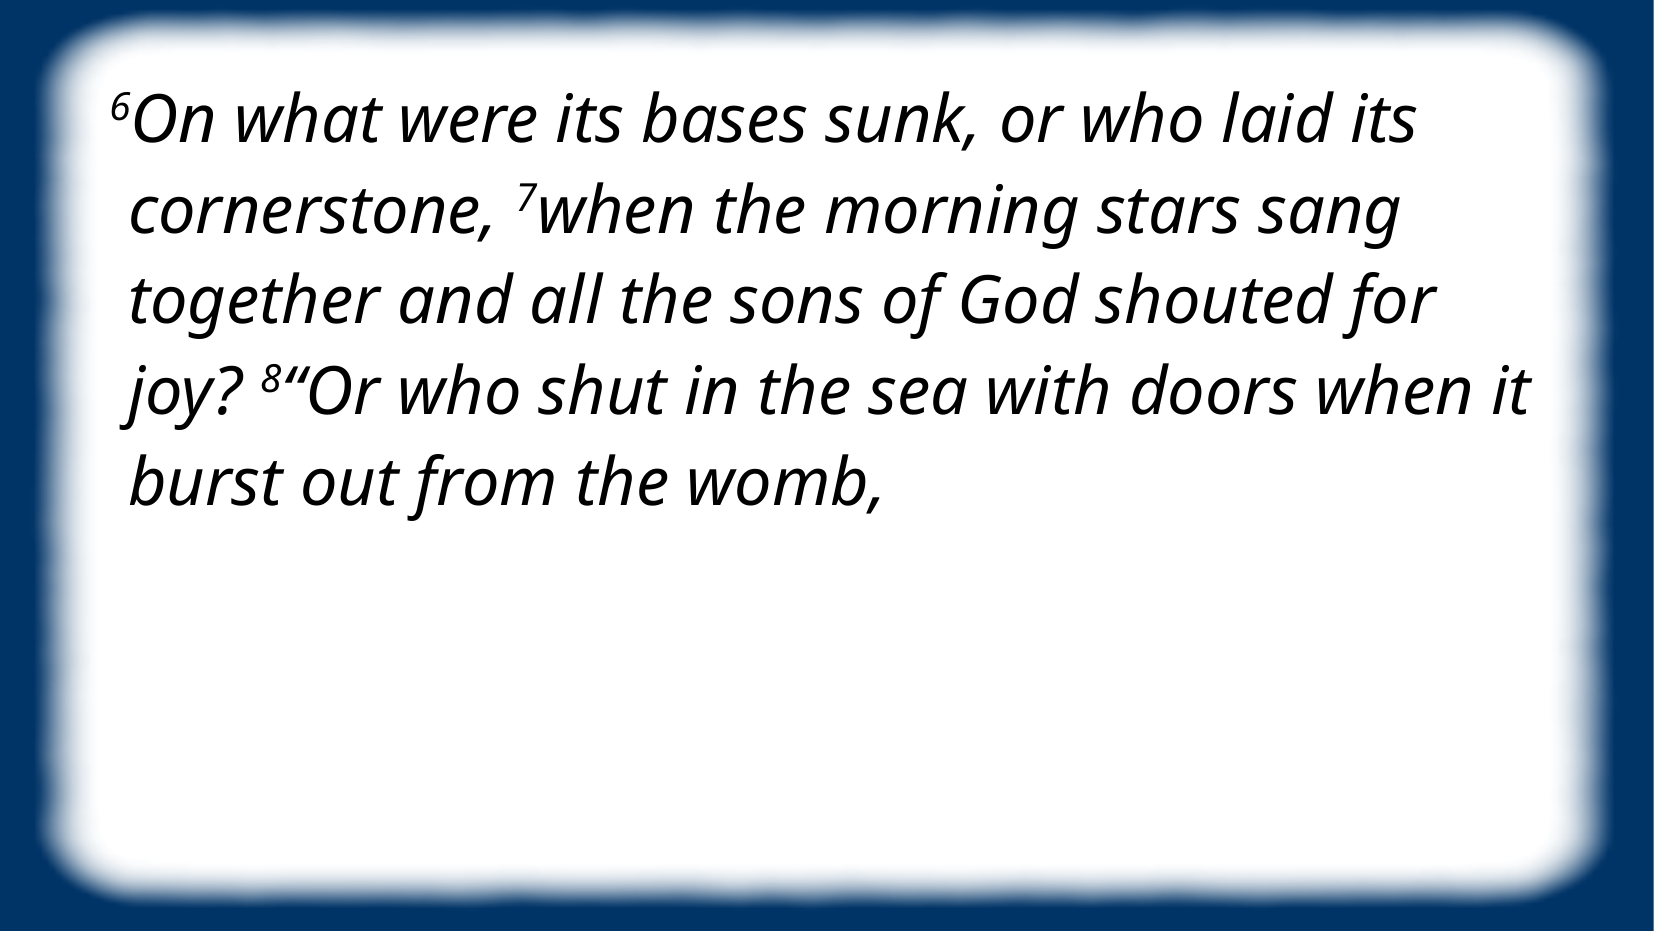

6On what were its bases sunk, or who laid its cornerstone, 7when the morning stars sang together and all the sons of God shouted for joy? 8“Or who shut in the sea with doors when it burst out from the womb,